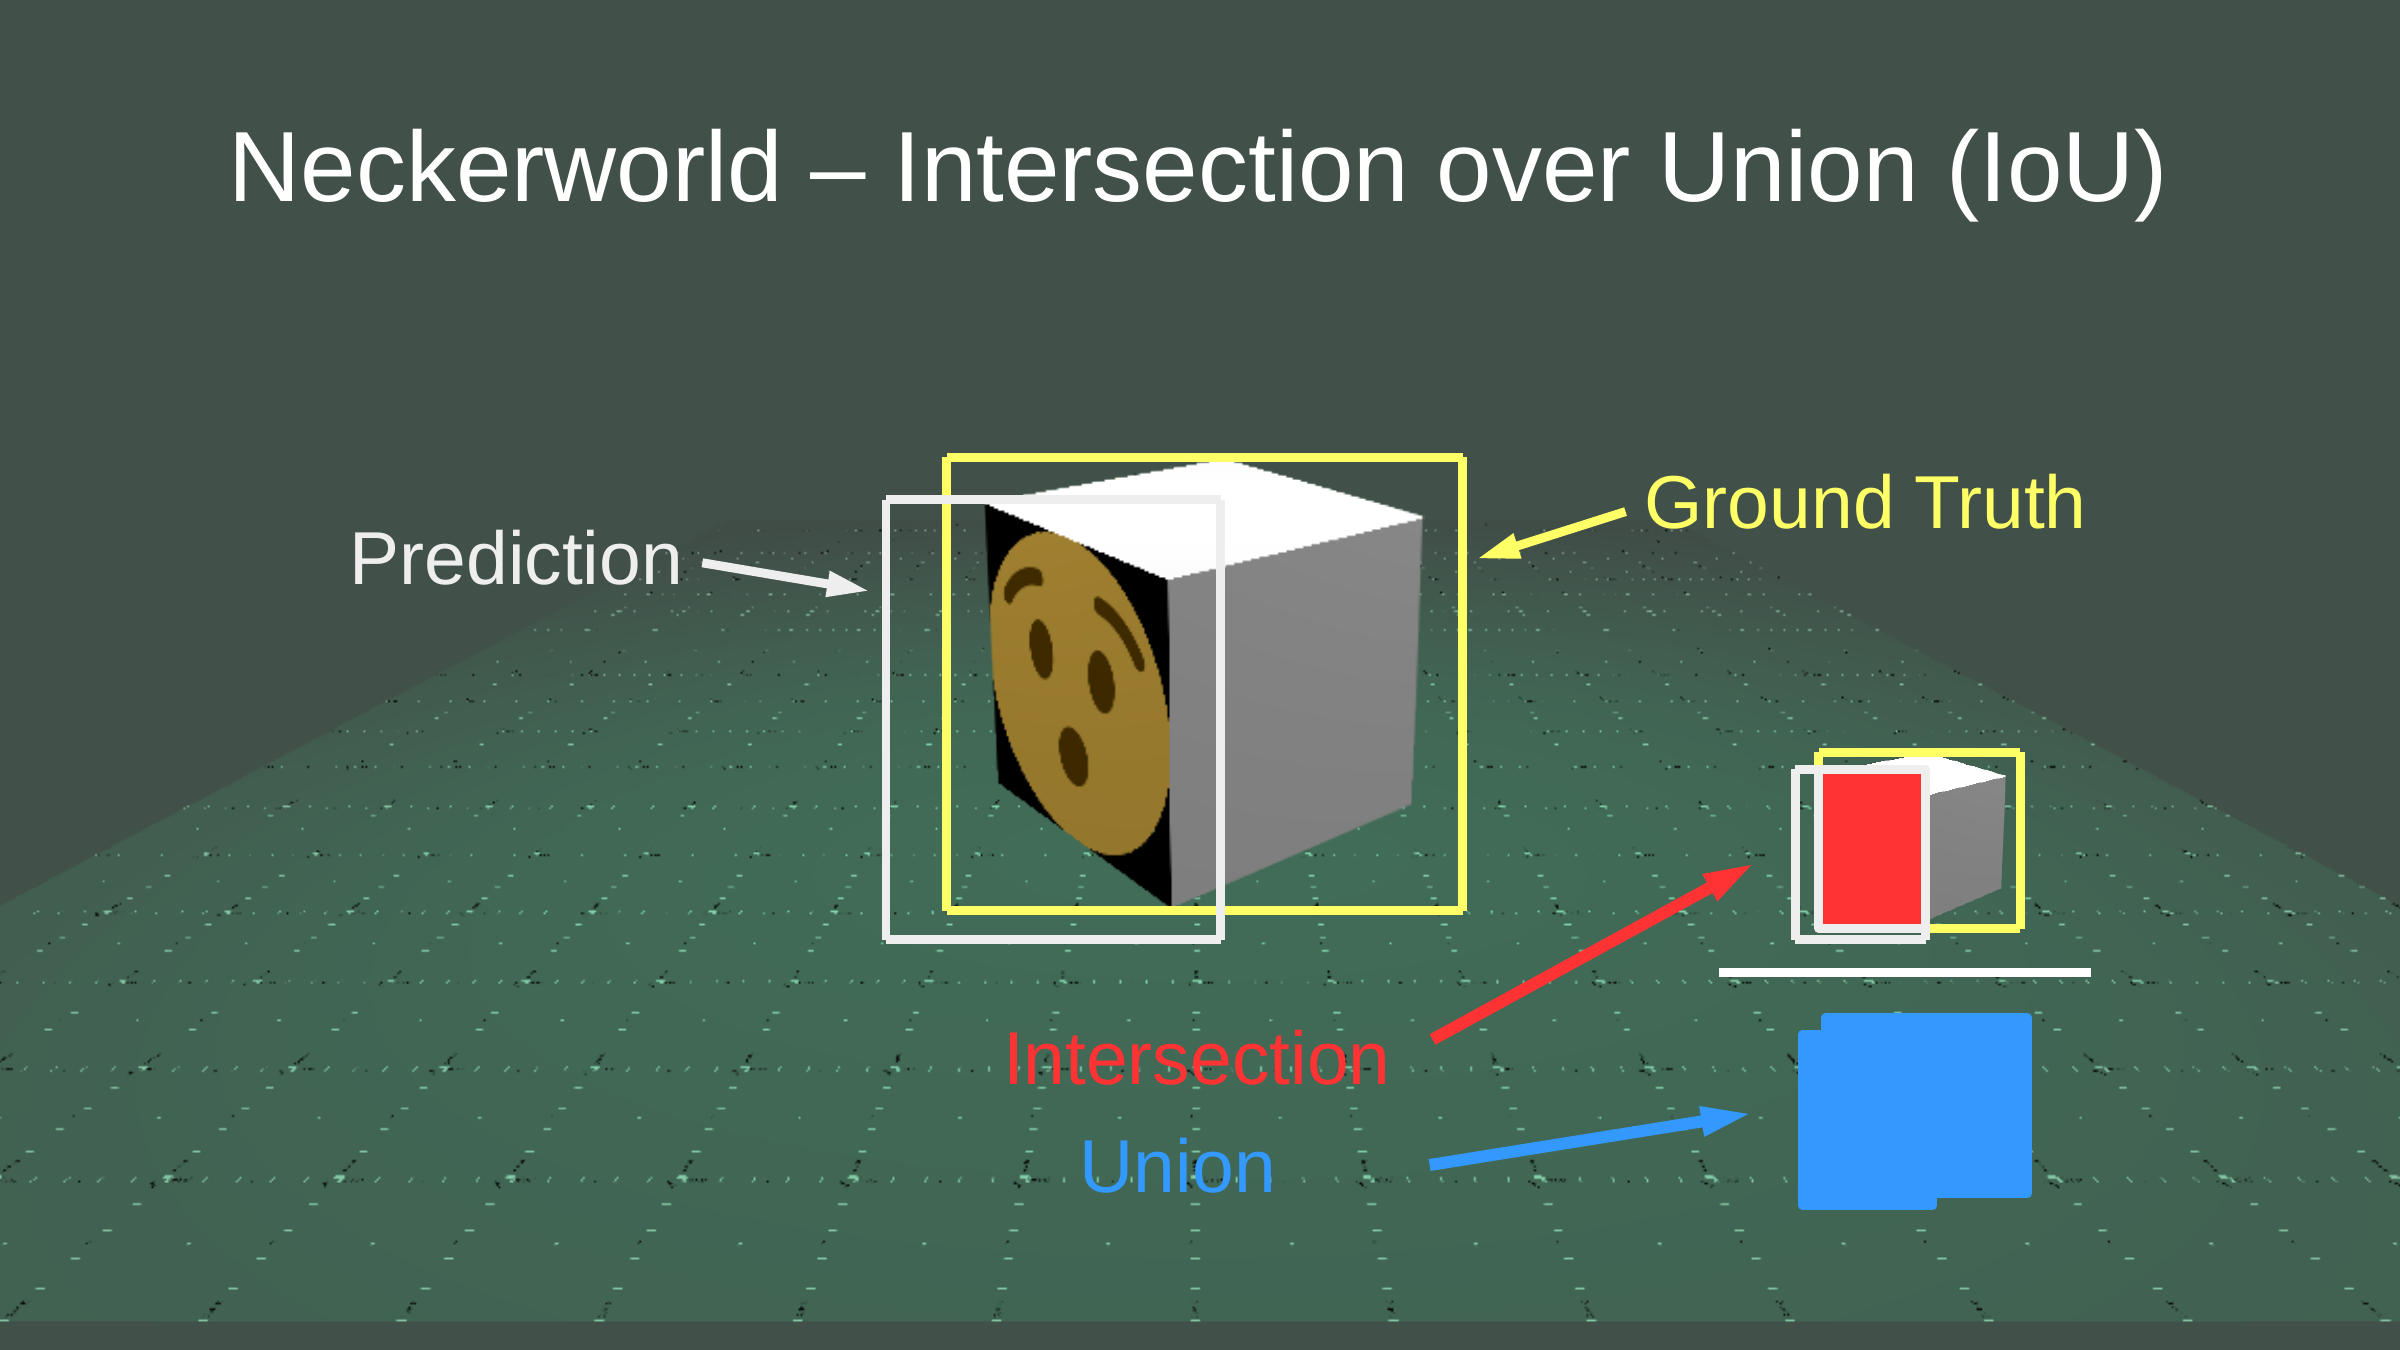

# Neckerworld – Intersection over Union (IoU)
Ground Truth
Prediction
Intersection
Union